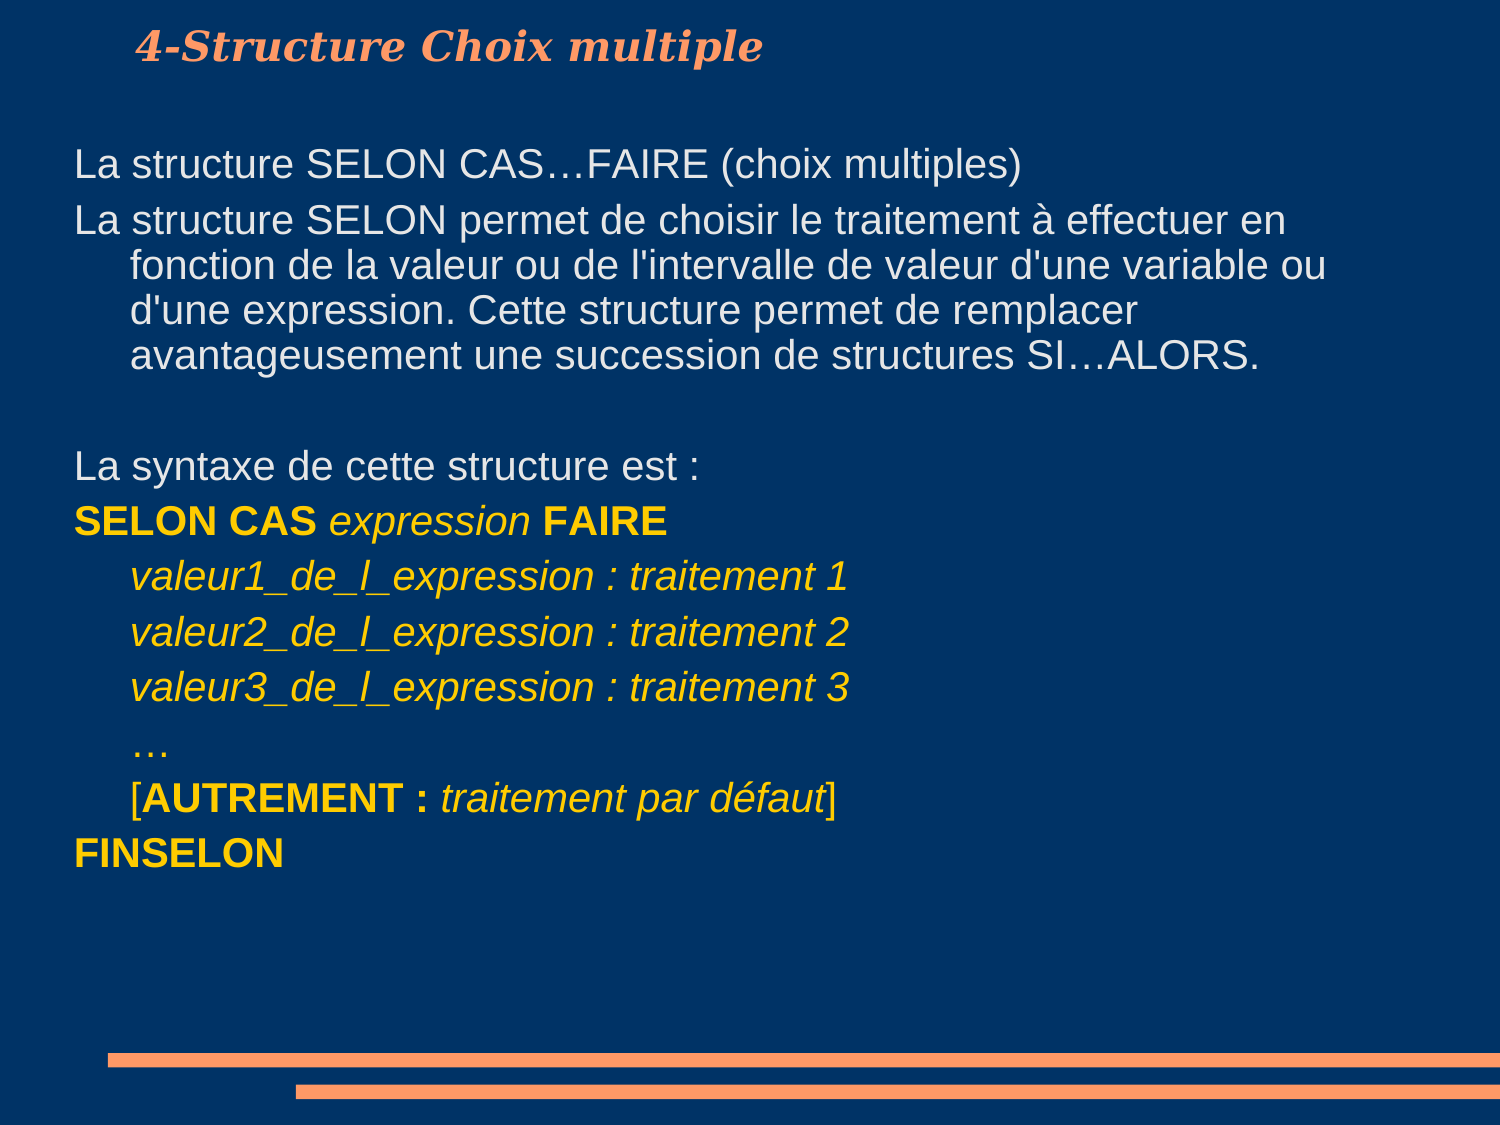

4-Structure Choix multiple
# La structure SELON CAS…FAIRE (choix multiples)
La structure SELON permet de choisir le traitement à effectuer en fonction de la valeur ou de l'intervalle de valeur d'une variable ou d'une expression. Cette structure permet de remplacer avantageusement une succession de structures SI…ALORS.
La syntaxe de cette structure est :
SELON CAS expression FAIRE
	valeur1_de_l_expression : traitement 1
	valeur2_de_l_expression : traitement 2
	valeur3_de_l_expression : traitement 3
	…
	[AUTREMENT : traitement par défaut]
FINSELON